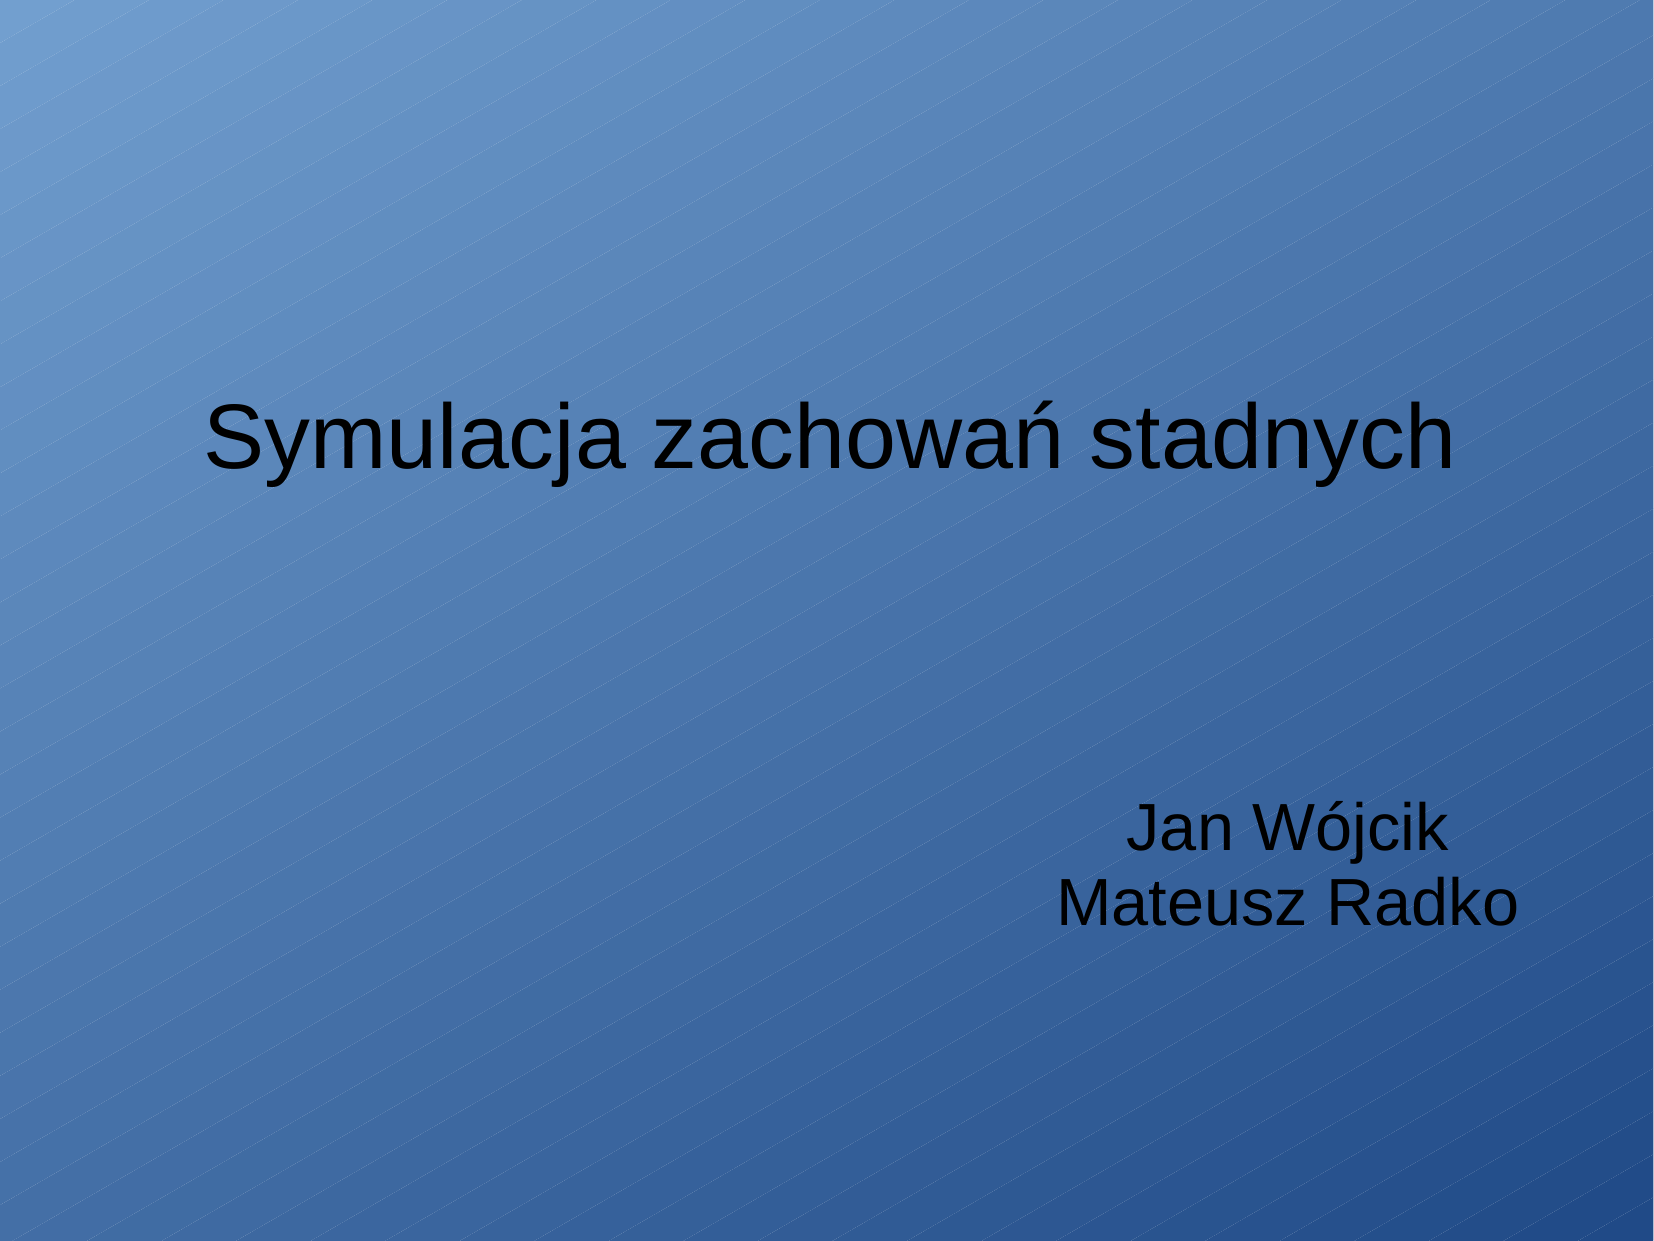

# Symulacja zachowań stadnych
Jan Wójcik
Mateusz Radko